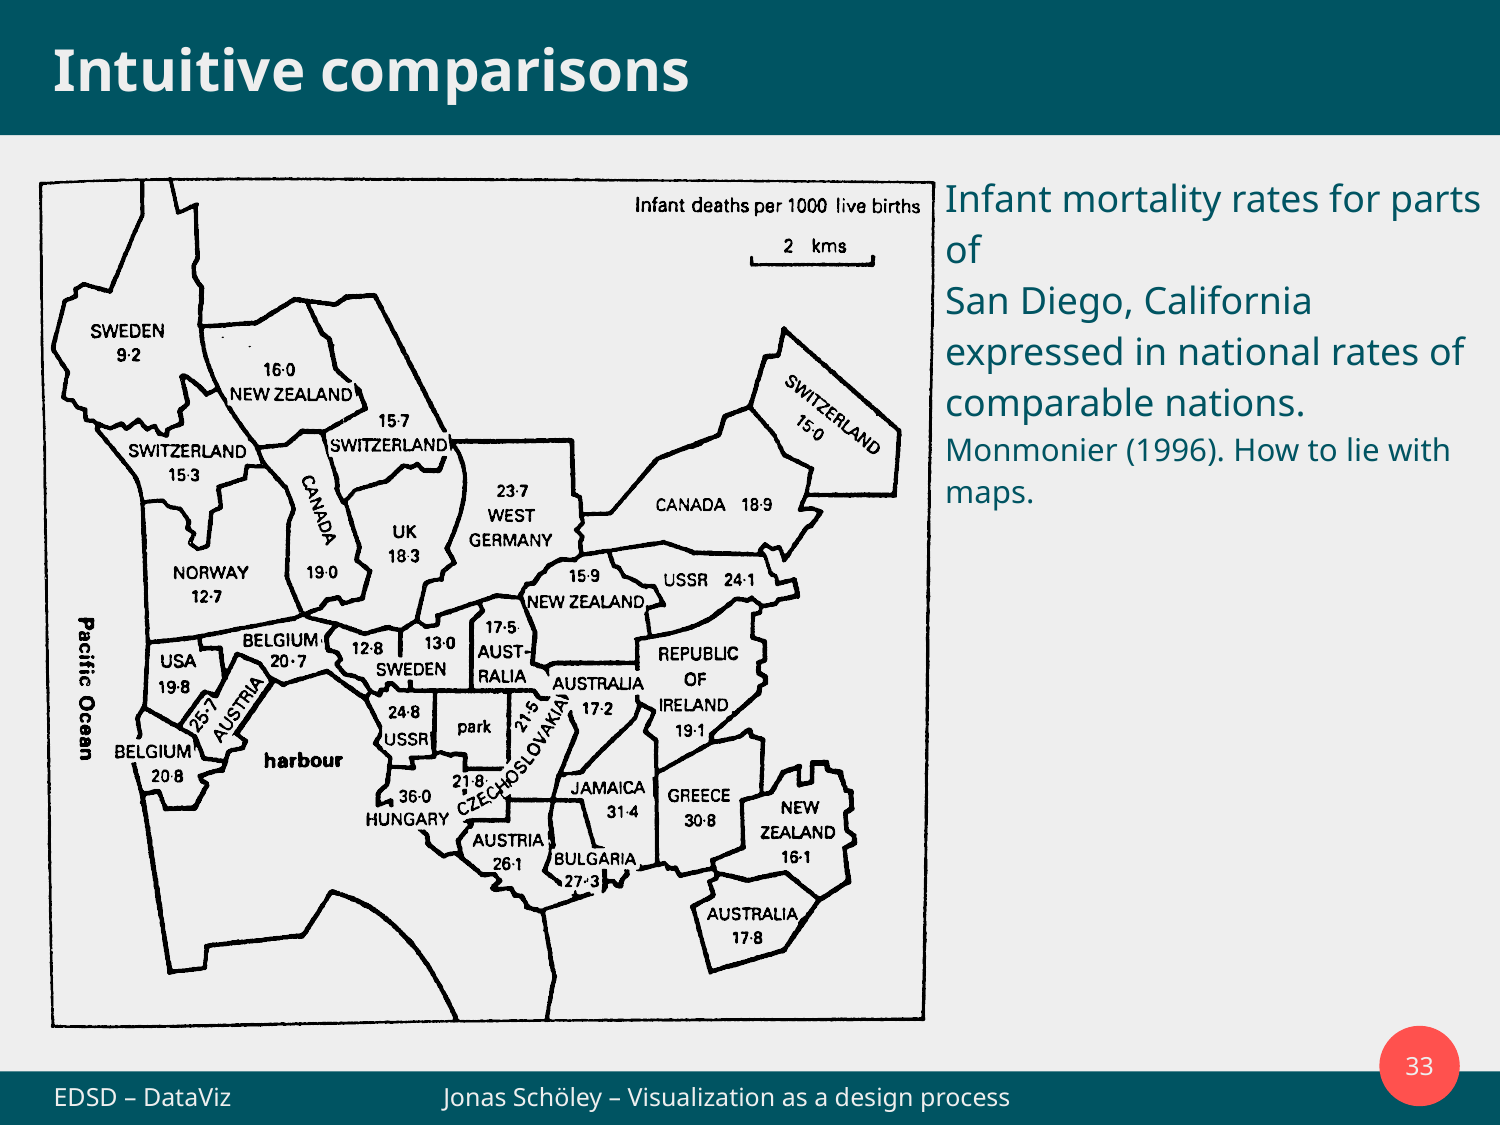

# Intuitive comparisons
Infant mortality rates for parts of
San Diego, California expressed in national rates of comparable nations.
Monmonier (1996). How to lie with maps.
33
EDSD – DataViz
Jonas Schöley – Visualization as a design process